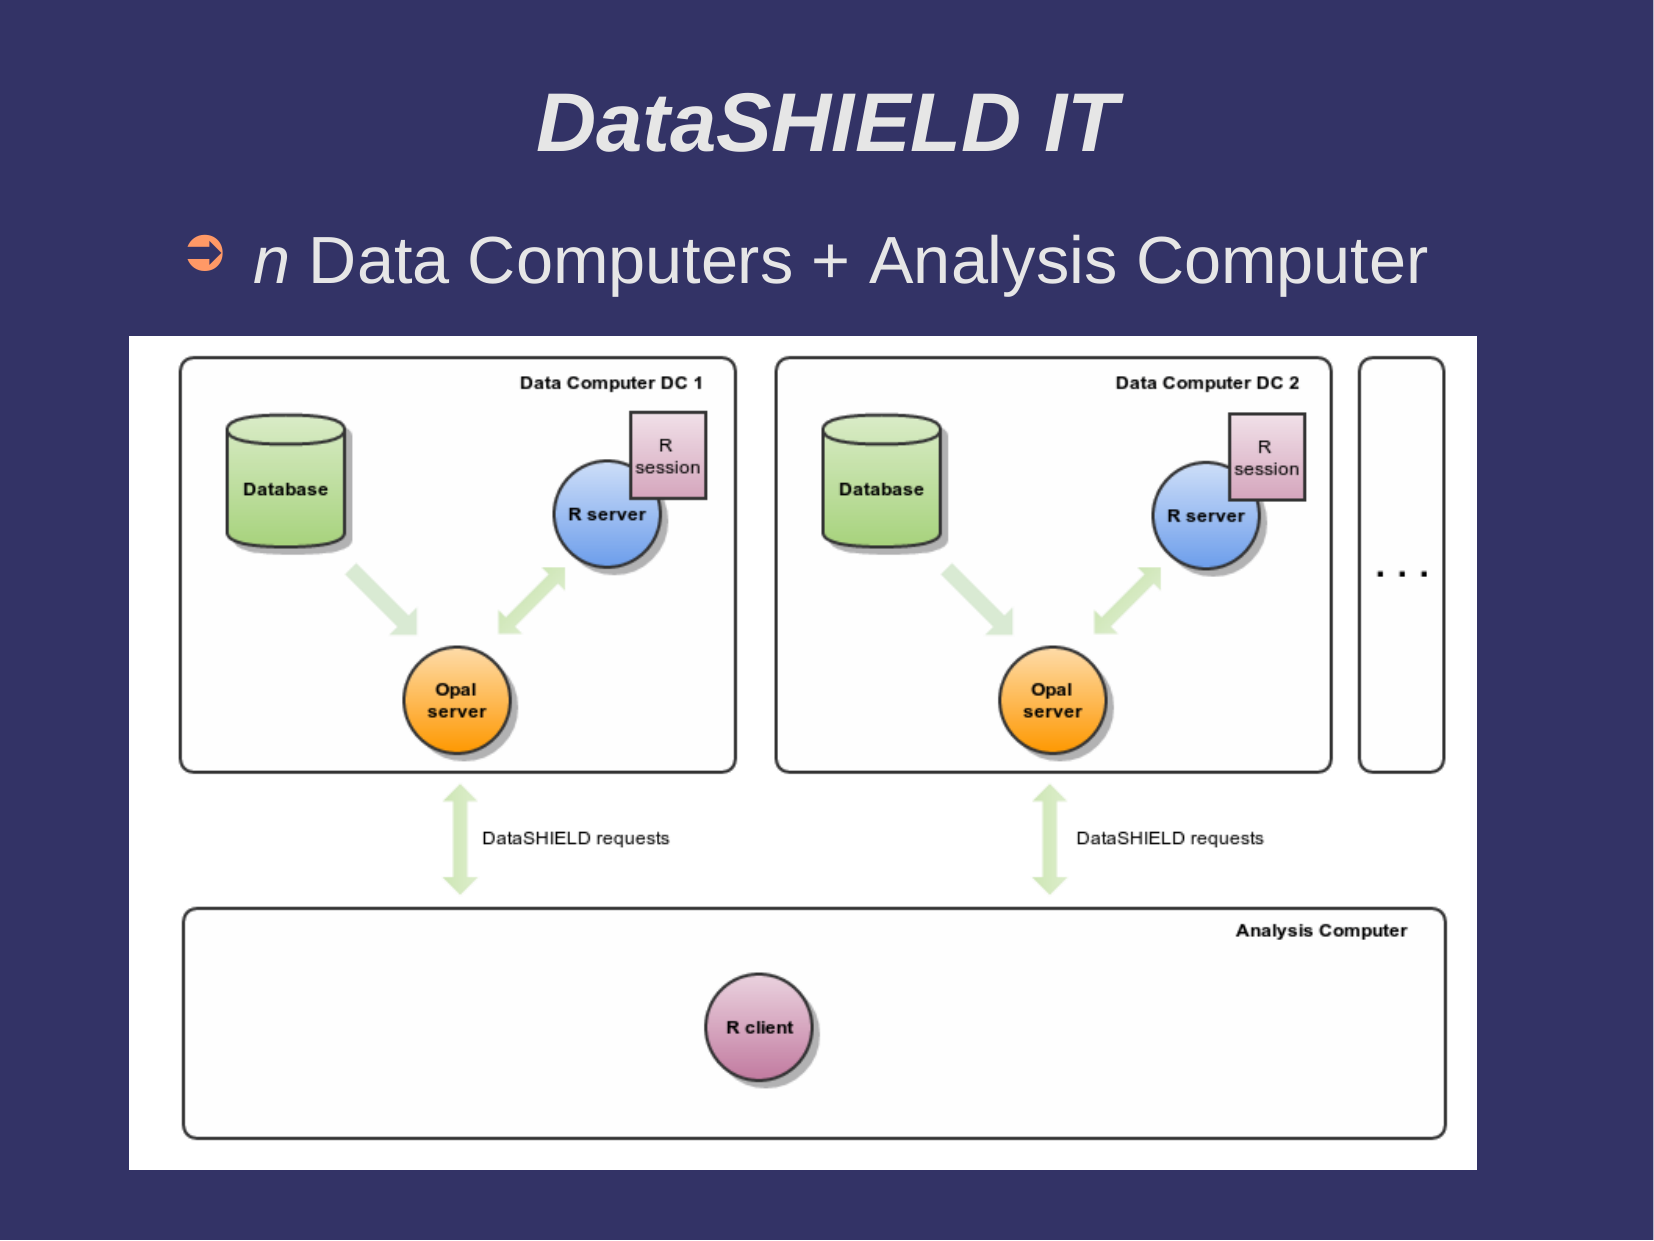

# DataSHIELD IT
n Data Computers + Analysis Computer